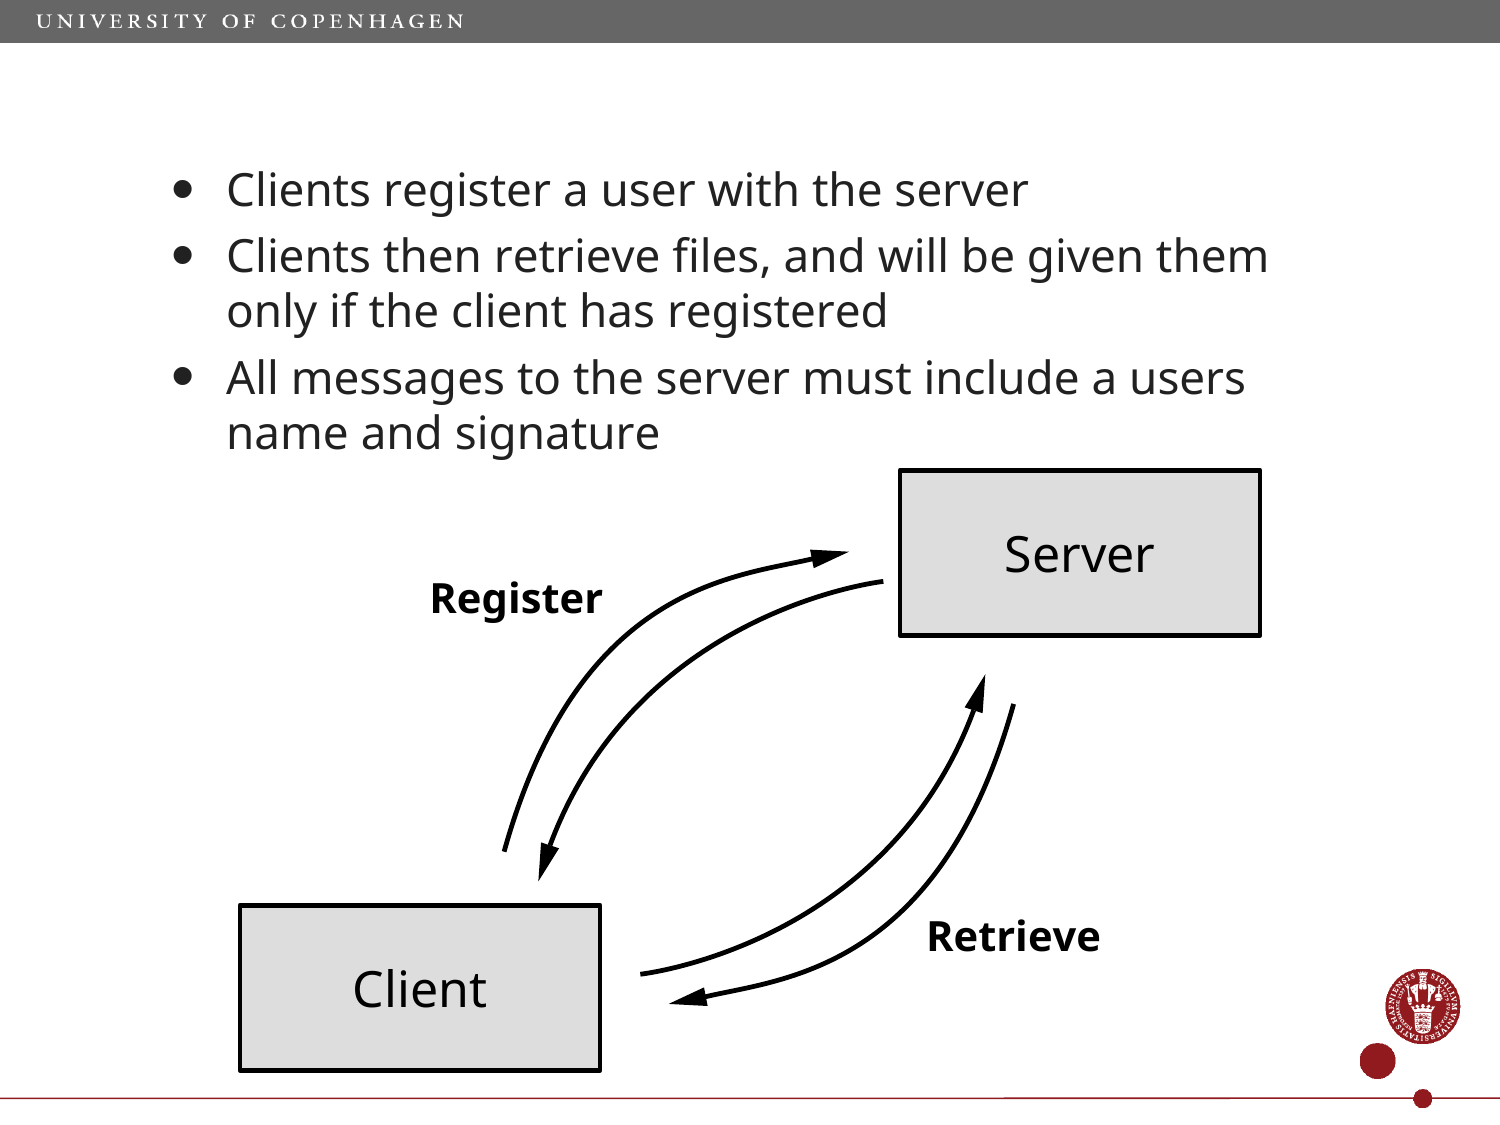

Clients register a user with the server
Clients then retrieve files, and will be given them only if the client has registered
All messages to the server must include a users name and signature
Server
Register
Retrieve
Client